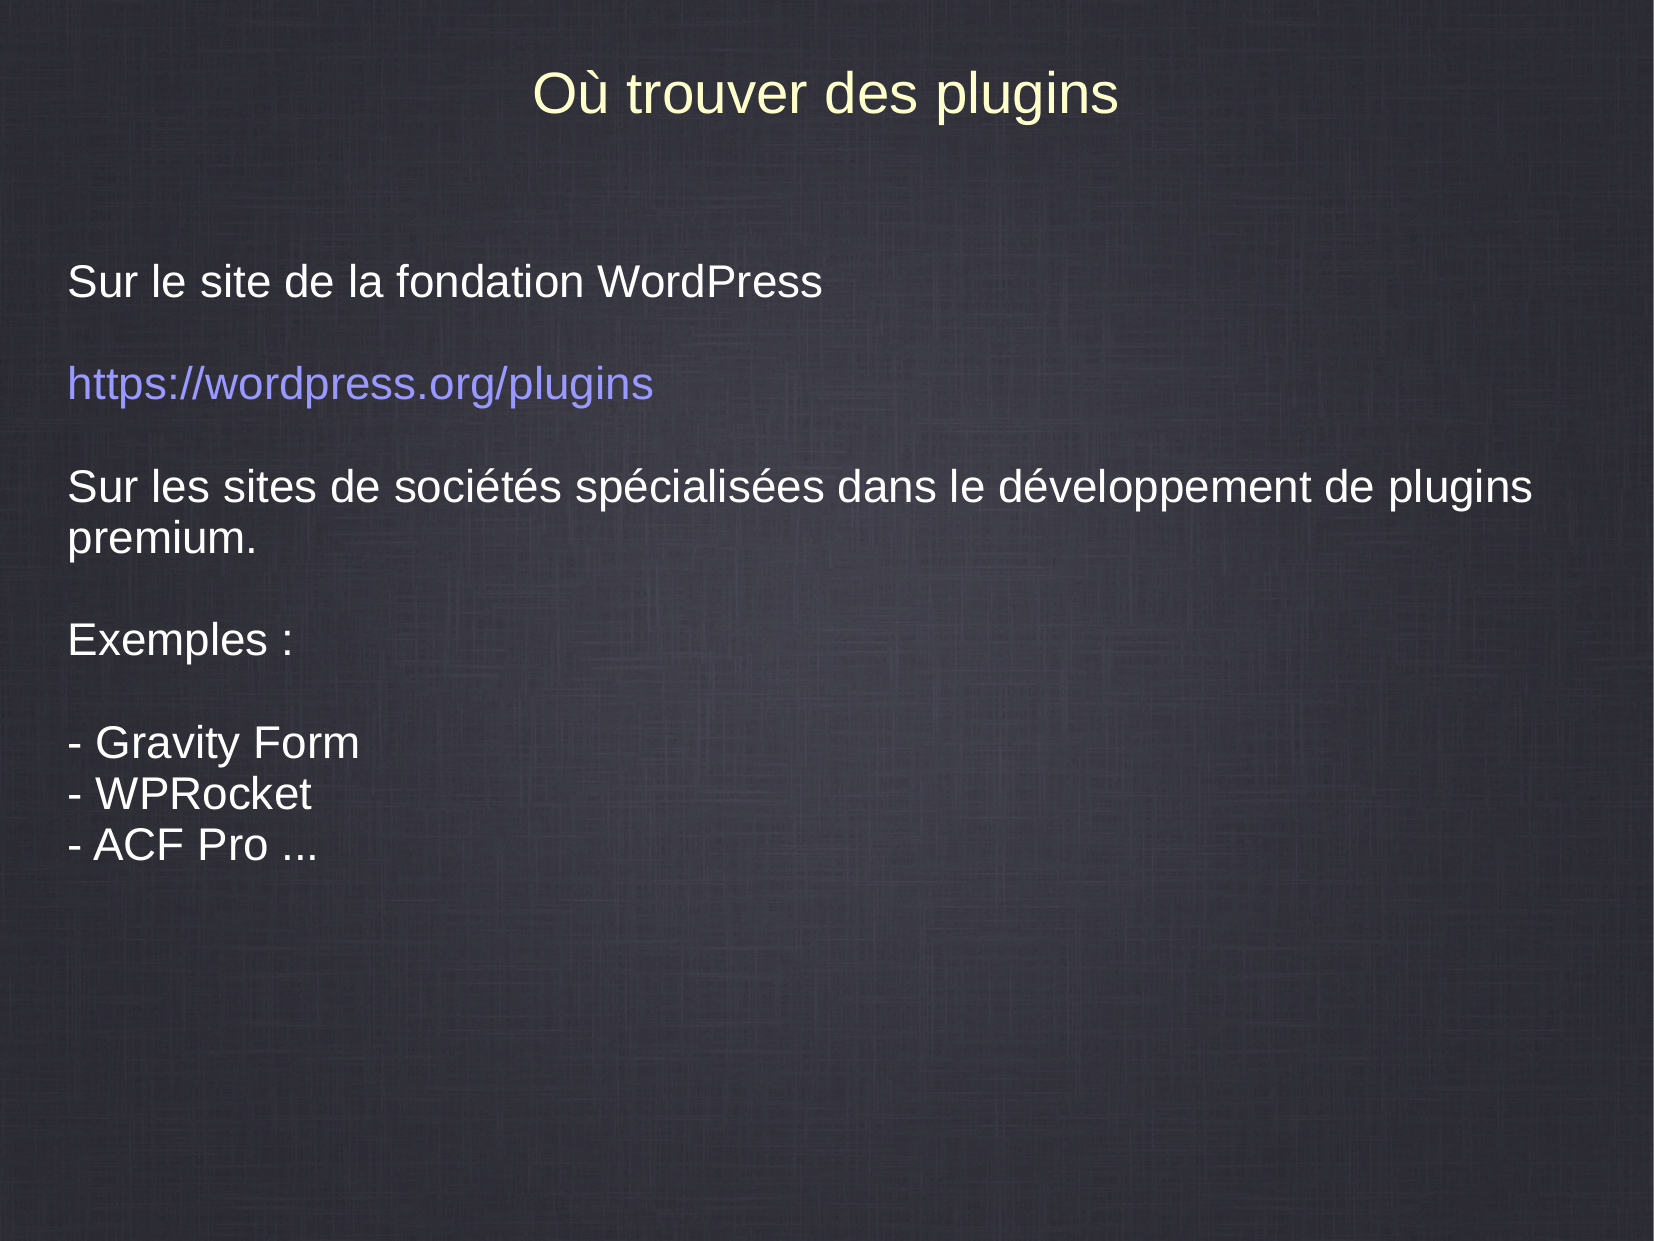

Où trouver des plugins
Sur le site de la fondation WordPress
https://wordpress.org/plugins
Sur les sites de sociétés spécialisées dans le développement de plugins premium.
Exemples :
- Gravity Form
- WPRocket
- ACF Pro ...